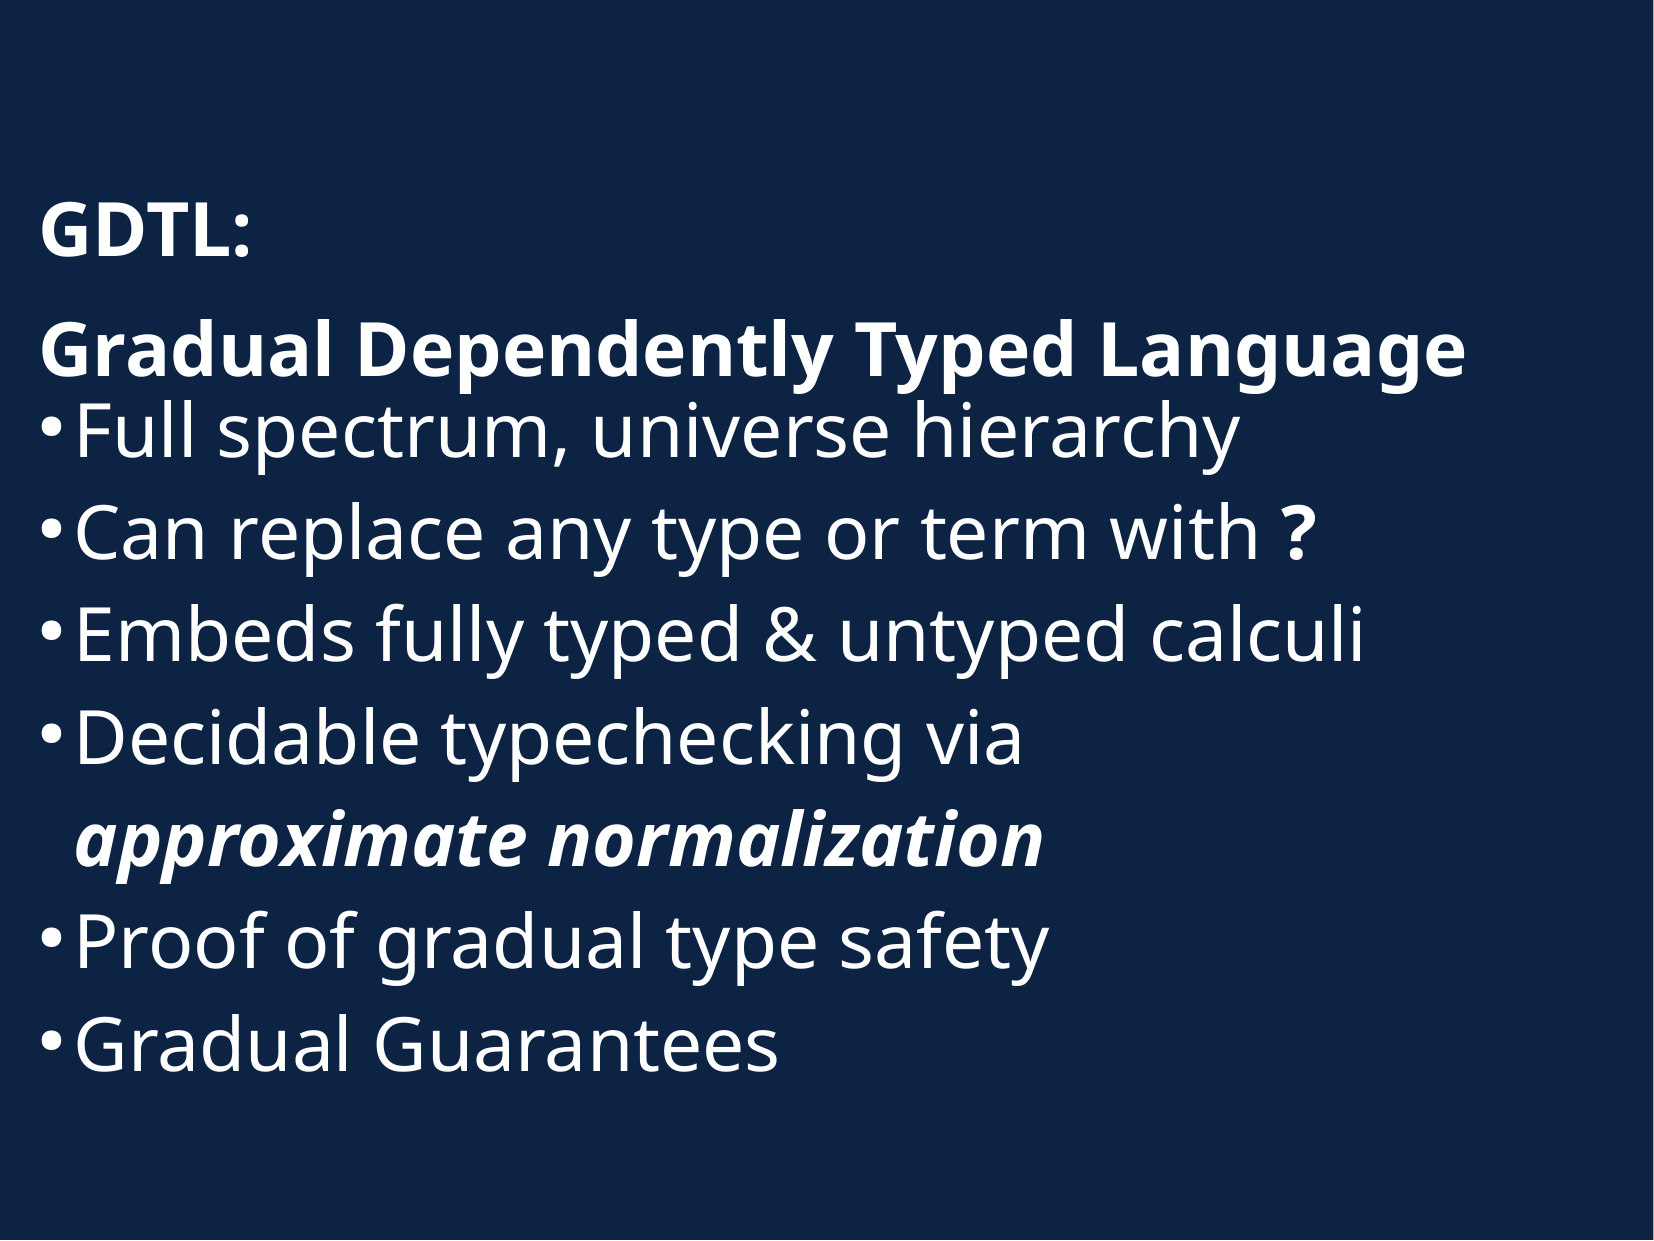

GDTL:
Gradual Dependently Typed Language
Full spectrum, universe hierarchy
Can replace any type or term with ?
Embeds fully typed & untyped calculi
Decidable typechecking via approximate normalization
Proof of gradual type safety
Gradual Guarantees